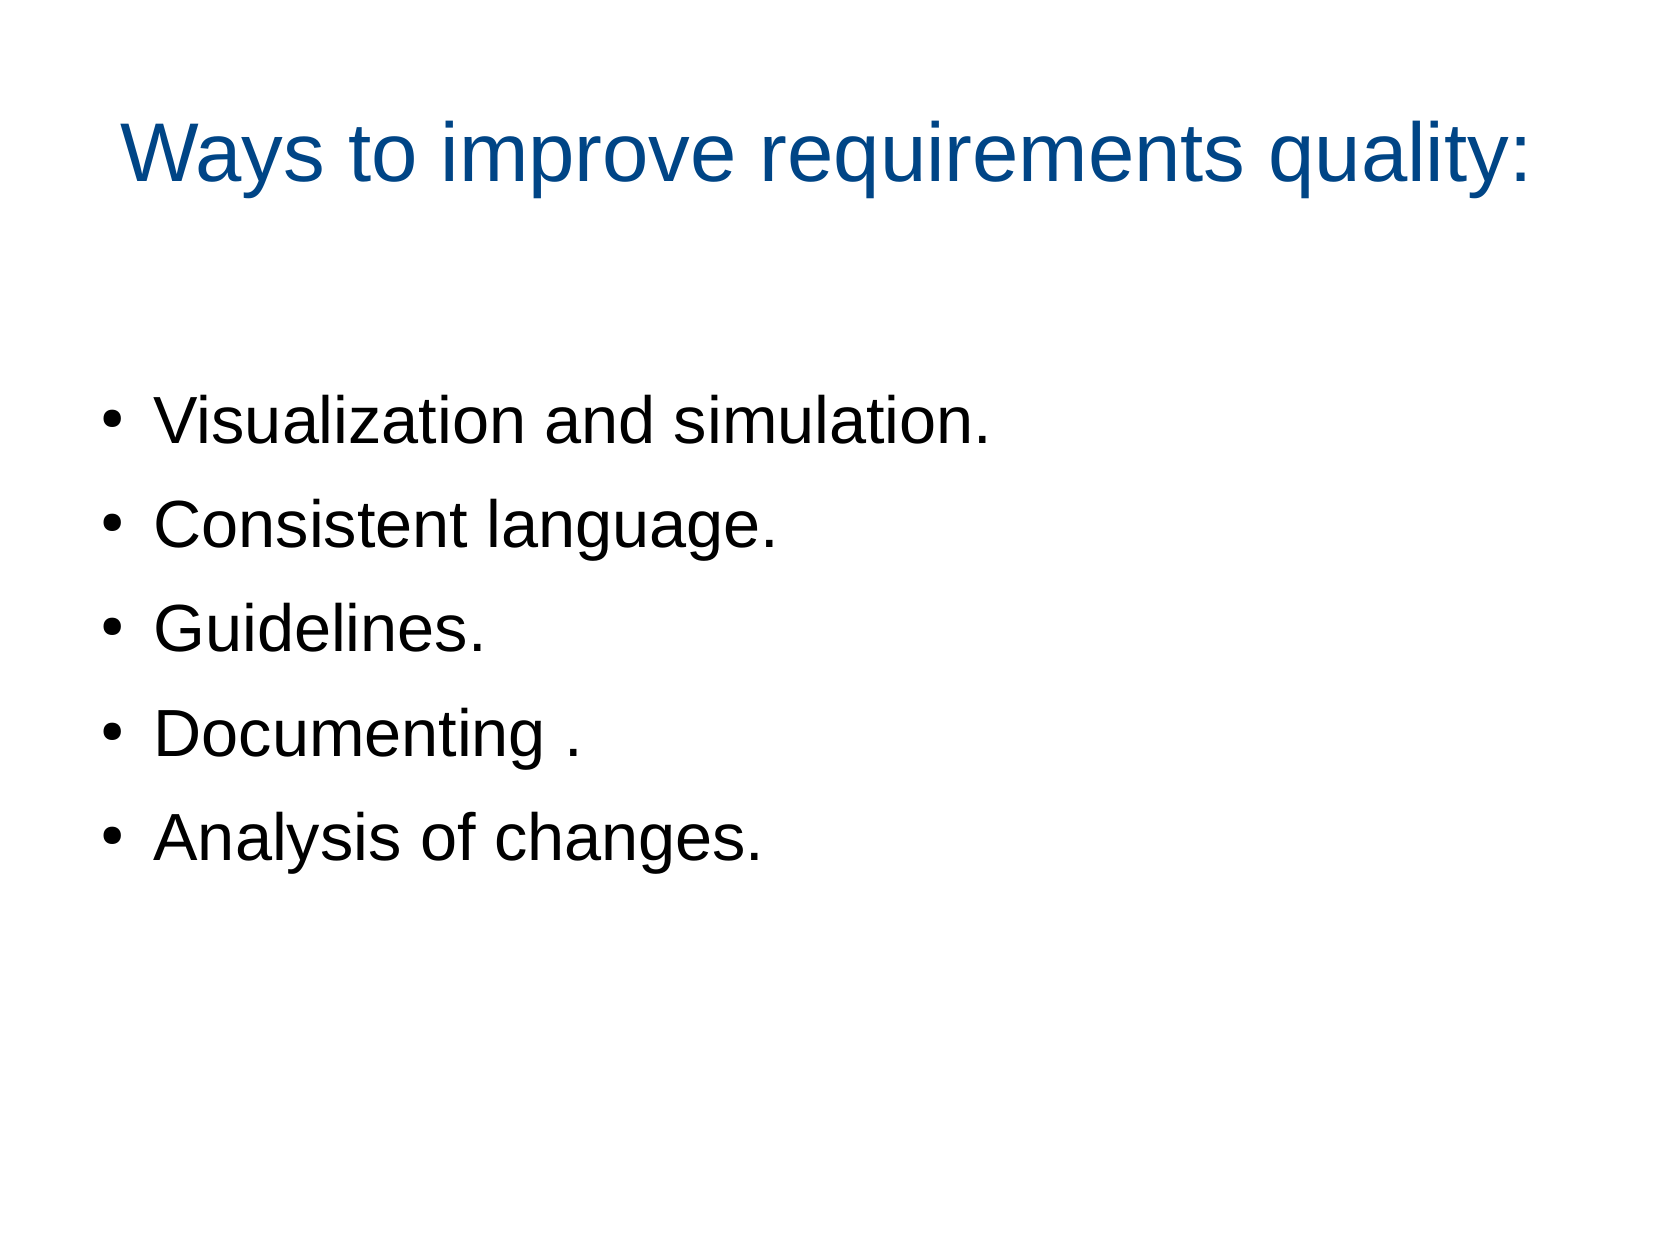

# Ways to improve requirements quality:
Visualization and simulation.
Consistent language.
Guidelines.
Documenting .
Analysis of changes.